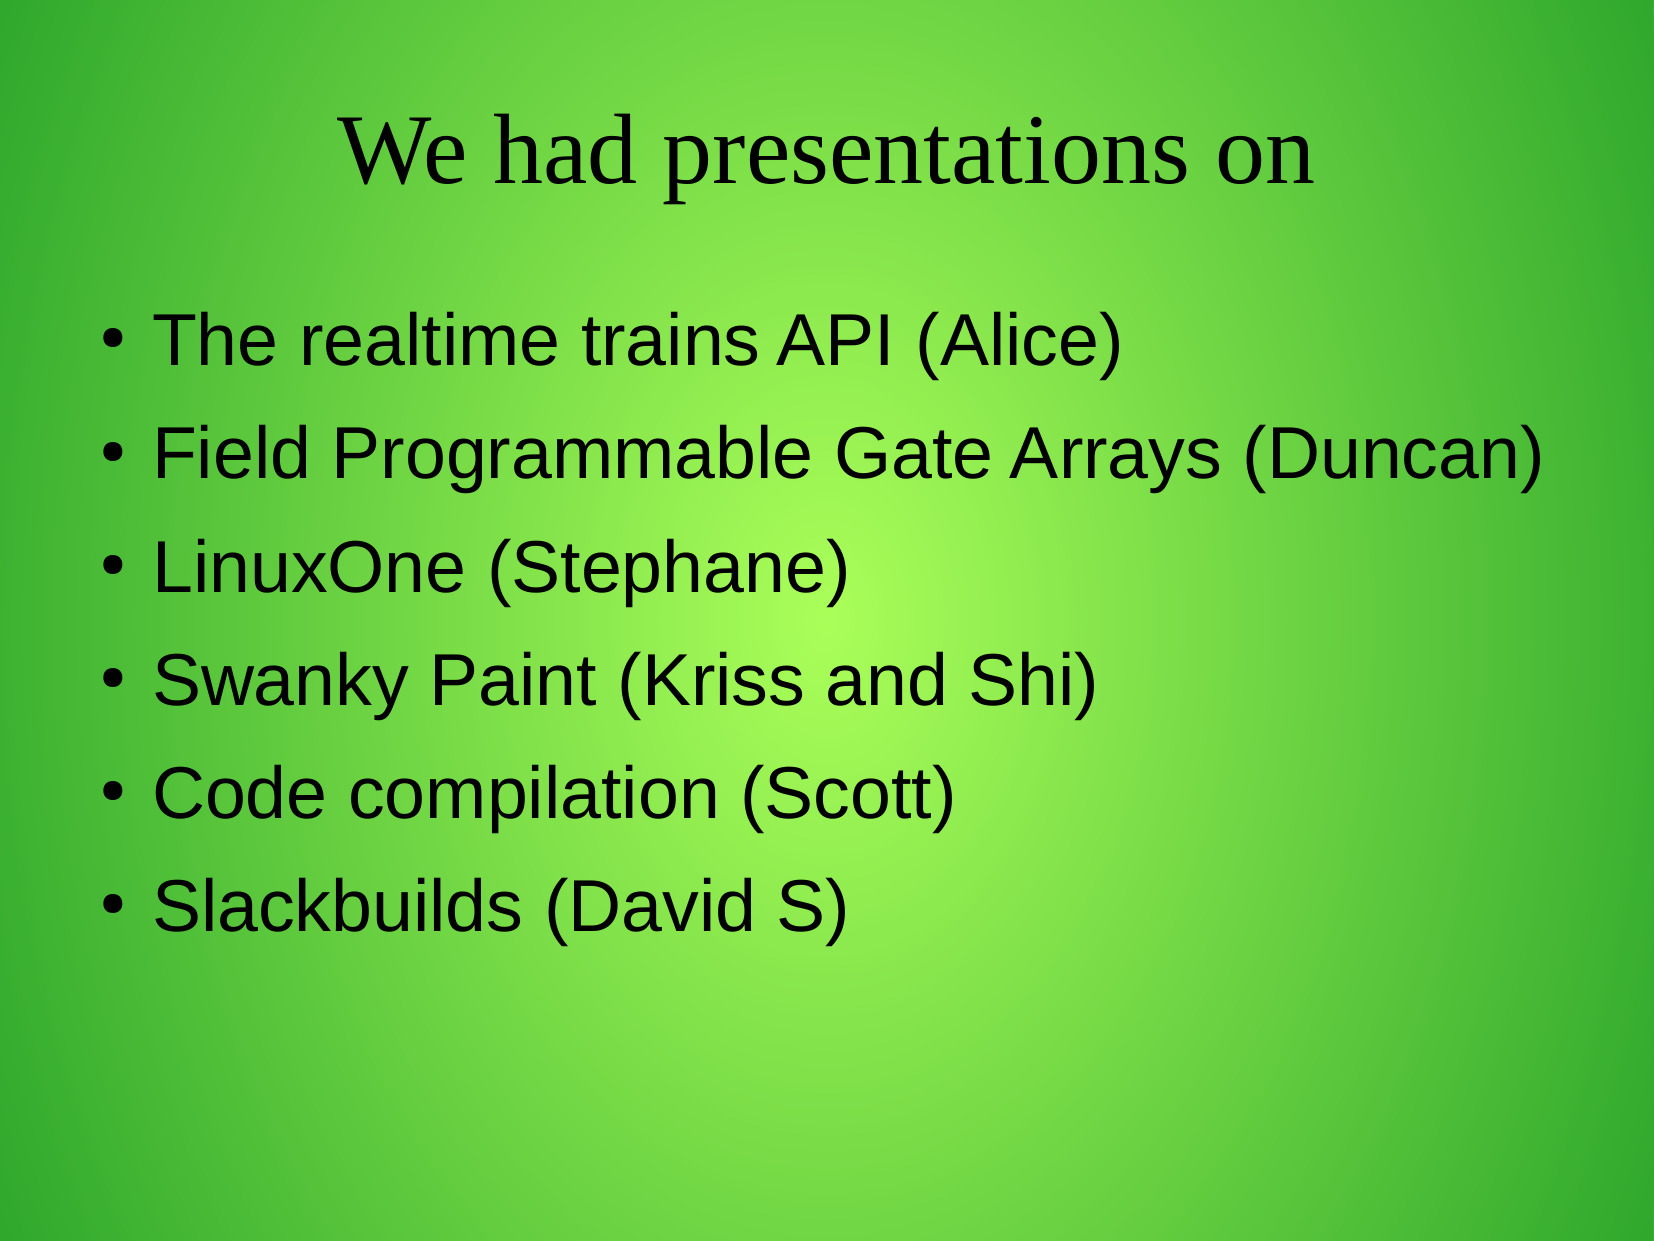

# We had presentations on
The realtime trains API (Alice)
Field Programmable Gate Arrays (Duncan)
LinuxOne (Stephane)
Swanky Paint (Kriss and Shi)
Code compilation (Scott)
Slackbuilds (David S)